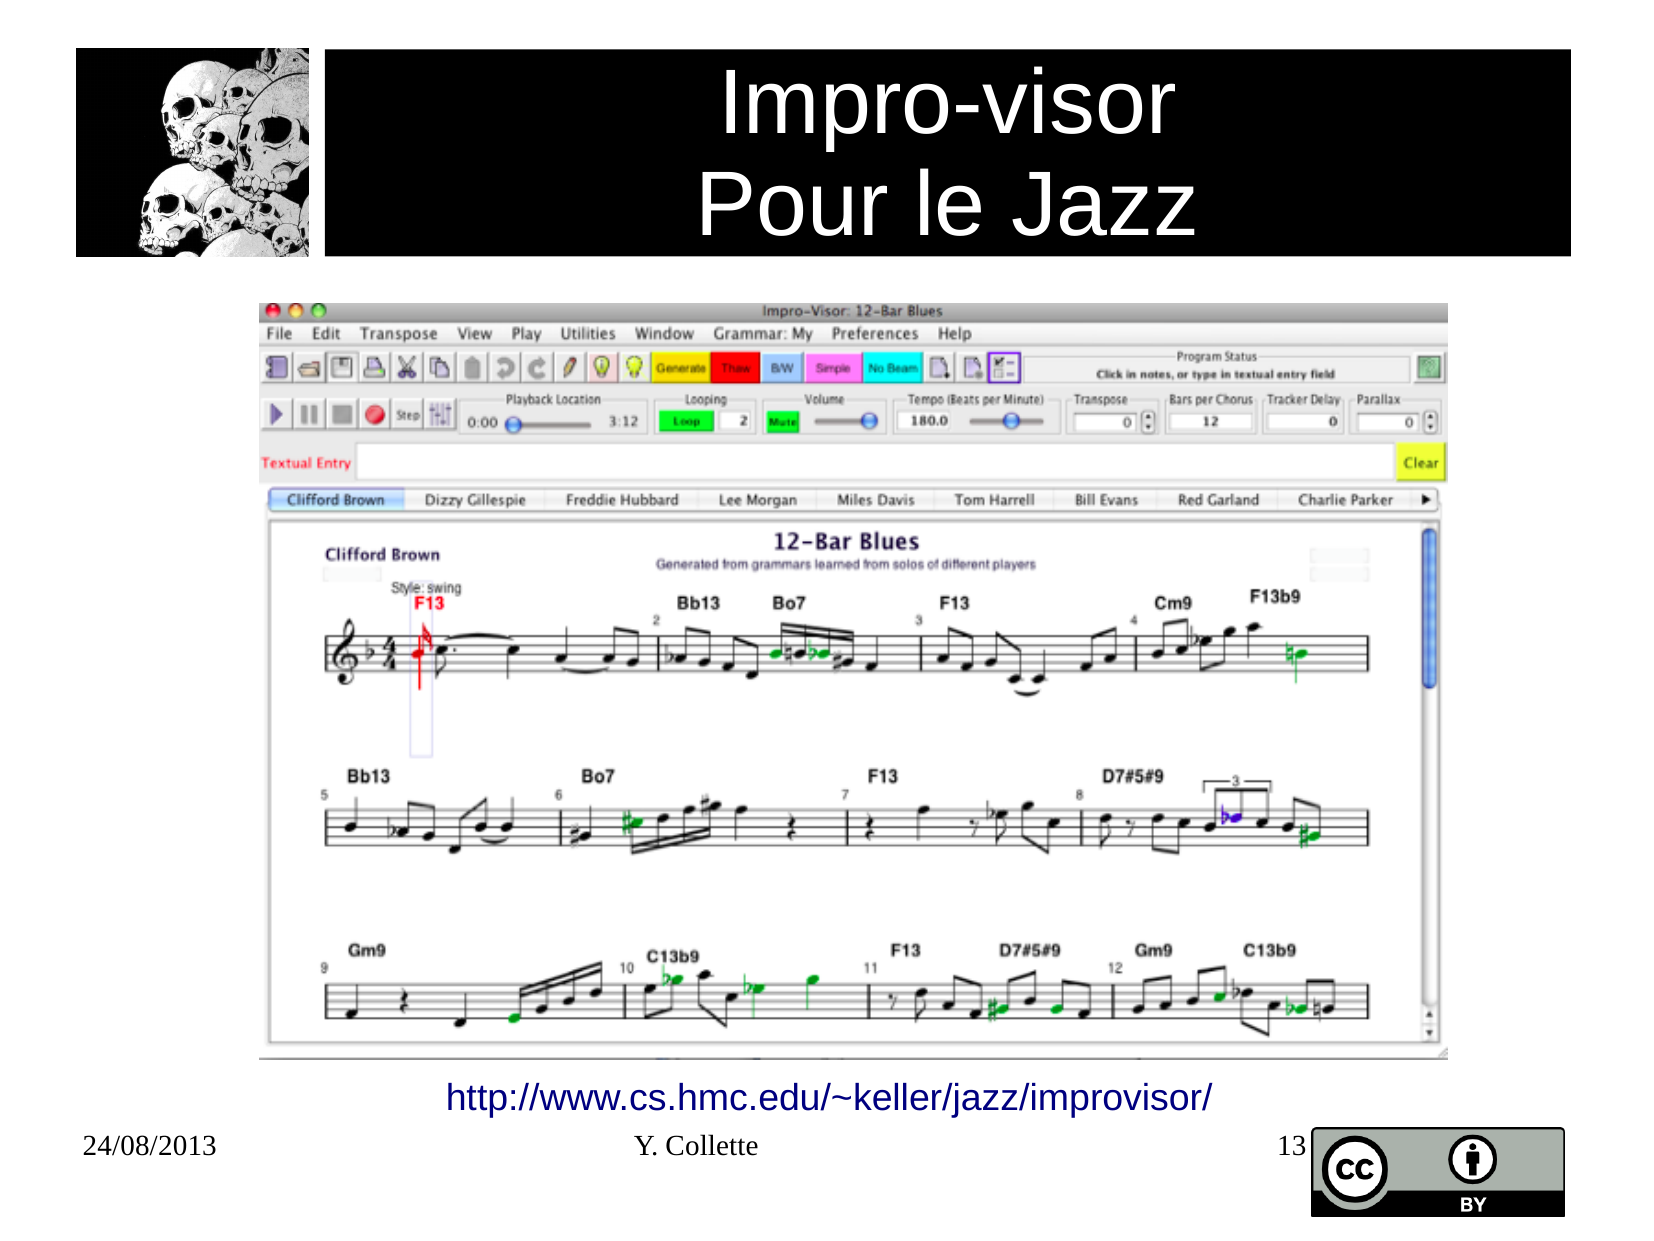

# Impro-visor Pour le Jazz
http://www.cs.hmc.edu/~keller/jazz/improvisor/
Y. Collette
13